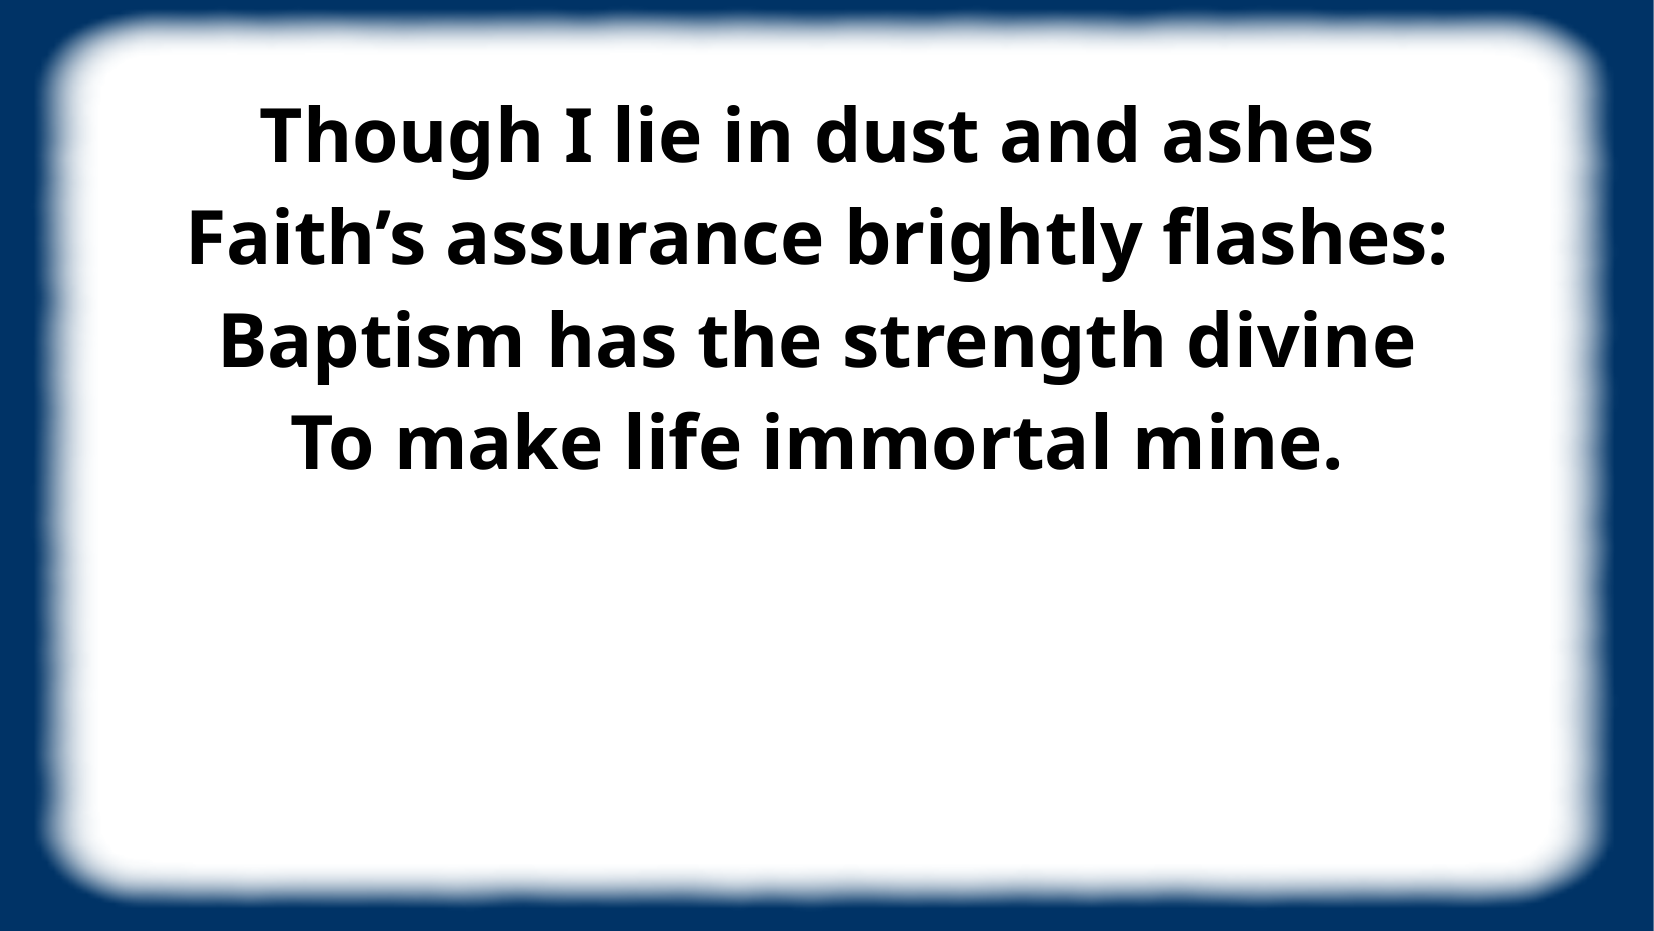

Though I lie in dust and ashes
Faith’s assurance brightly flashes:
Baptism has the strength divine
To make life immortal mine.